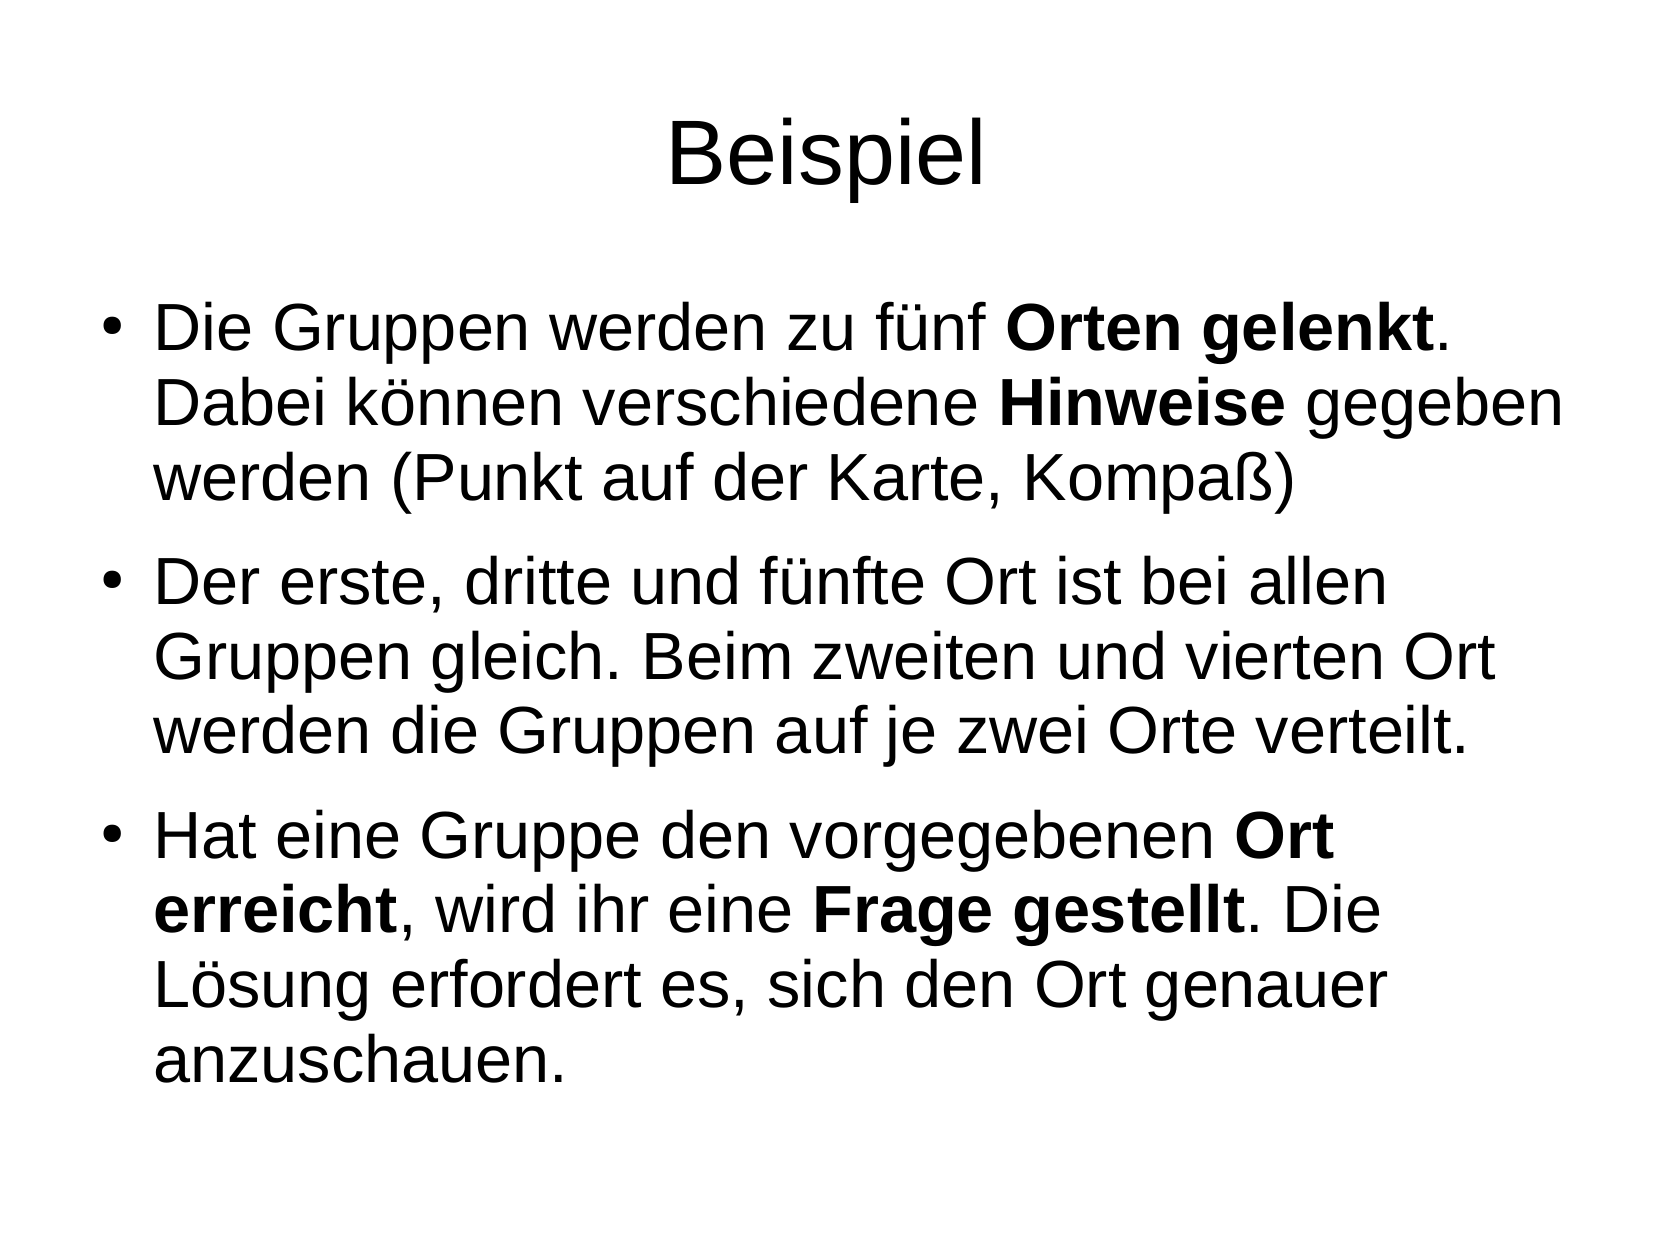

# Beispiel
Die Gruppen werden zu fünf Orten gelenkt. Dabei können verschiedene Hinweise gegeben werden (Punkt auf der Karte, Kompaß)
Der erste, dritte und fünfte Ort ist bei allen Gruppen gleich. Beim zweiten und vierten Ort werden die Gruppen auf je zwei Orte verteilt.
Hat eine Gruppe den vorgegebenen Ort erreicht, wird ihr eine Frage gestellt. Die Lösung erfordert es, sich den Ort genauer anzuschauen.